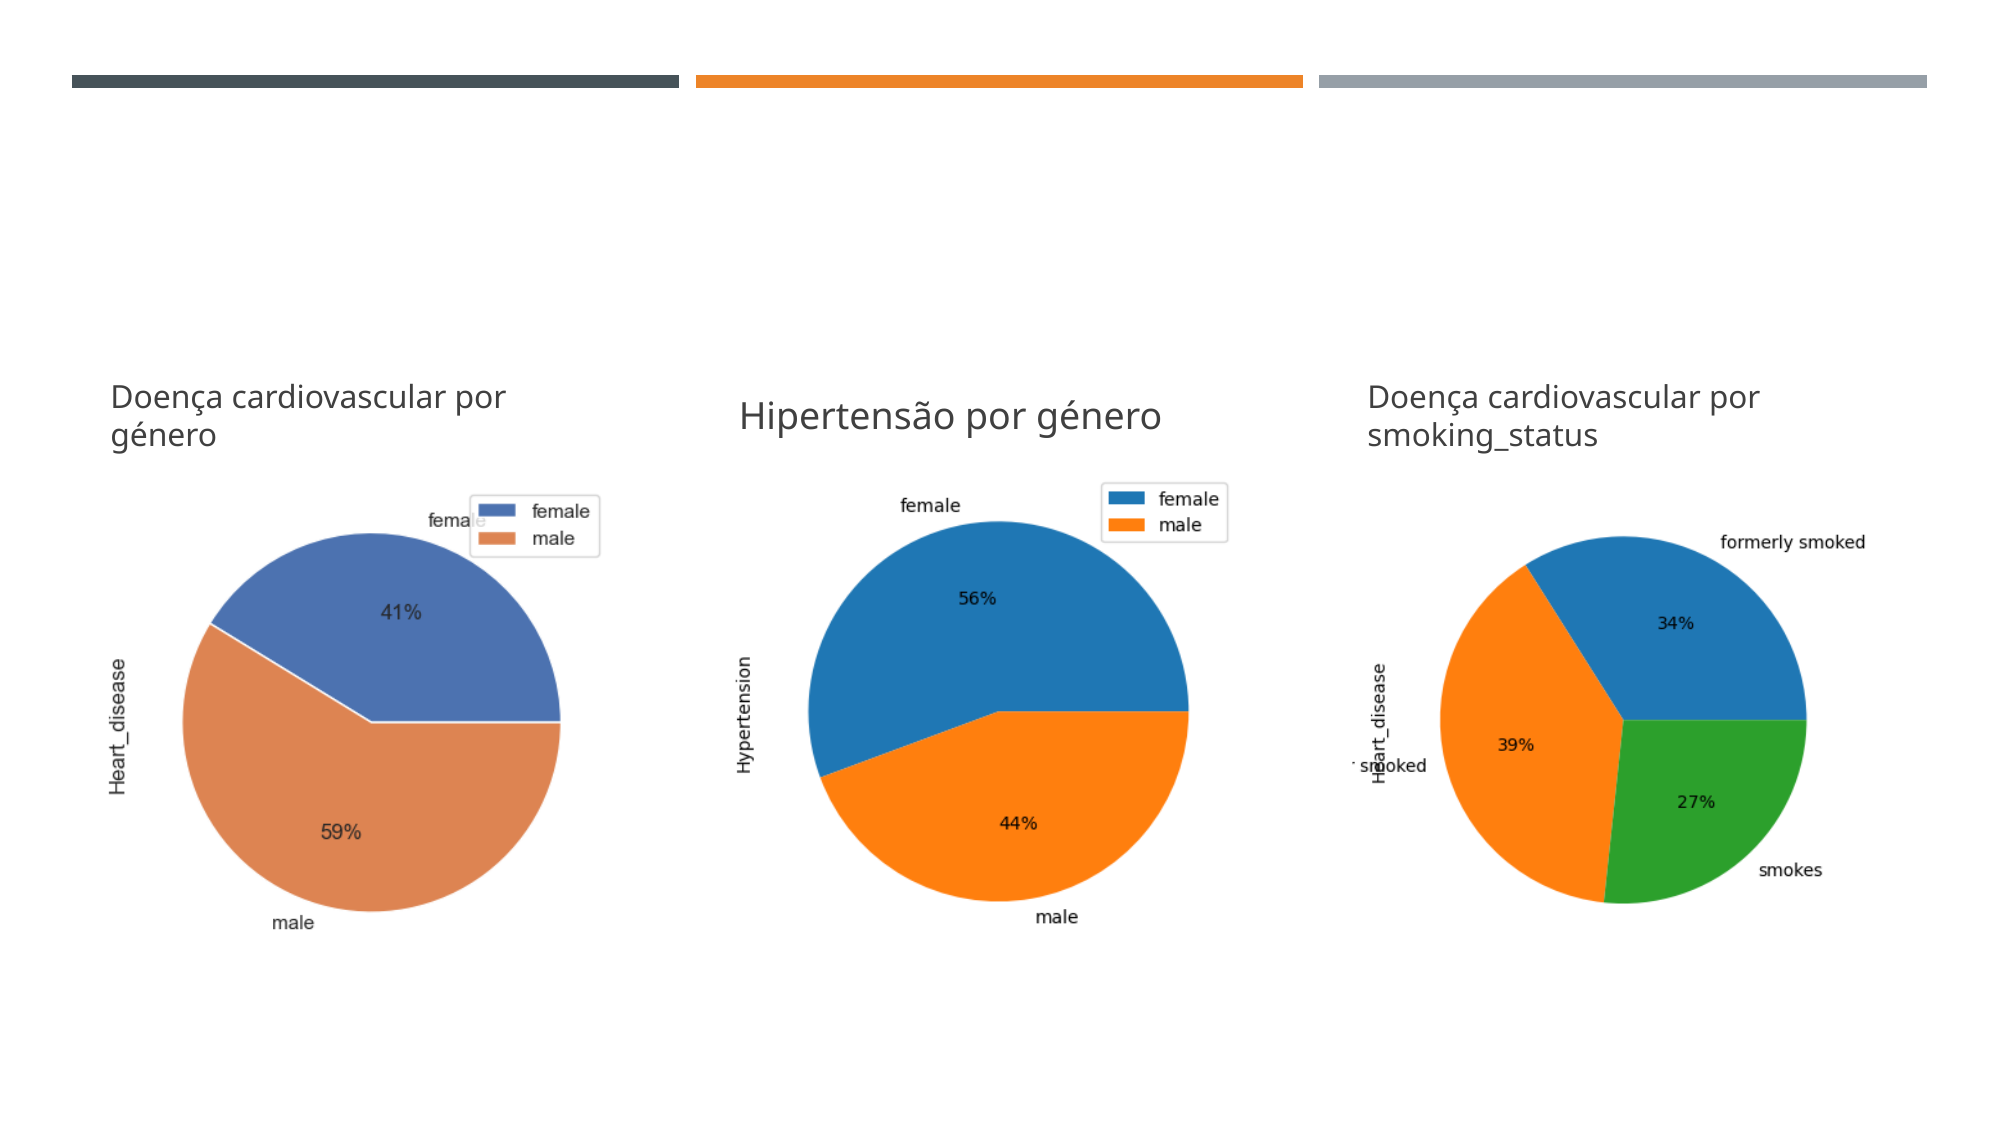

#
Doença cardiovascular por género
Hipertensão por género
Doença cardiovascular por smoking_status